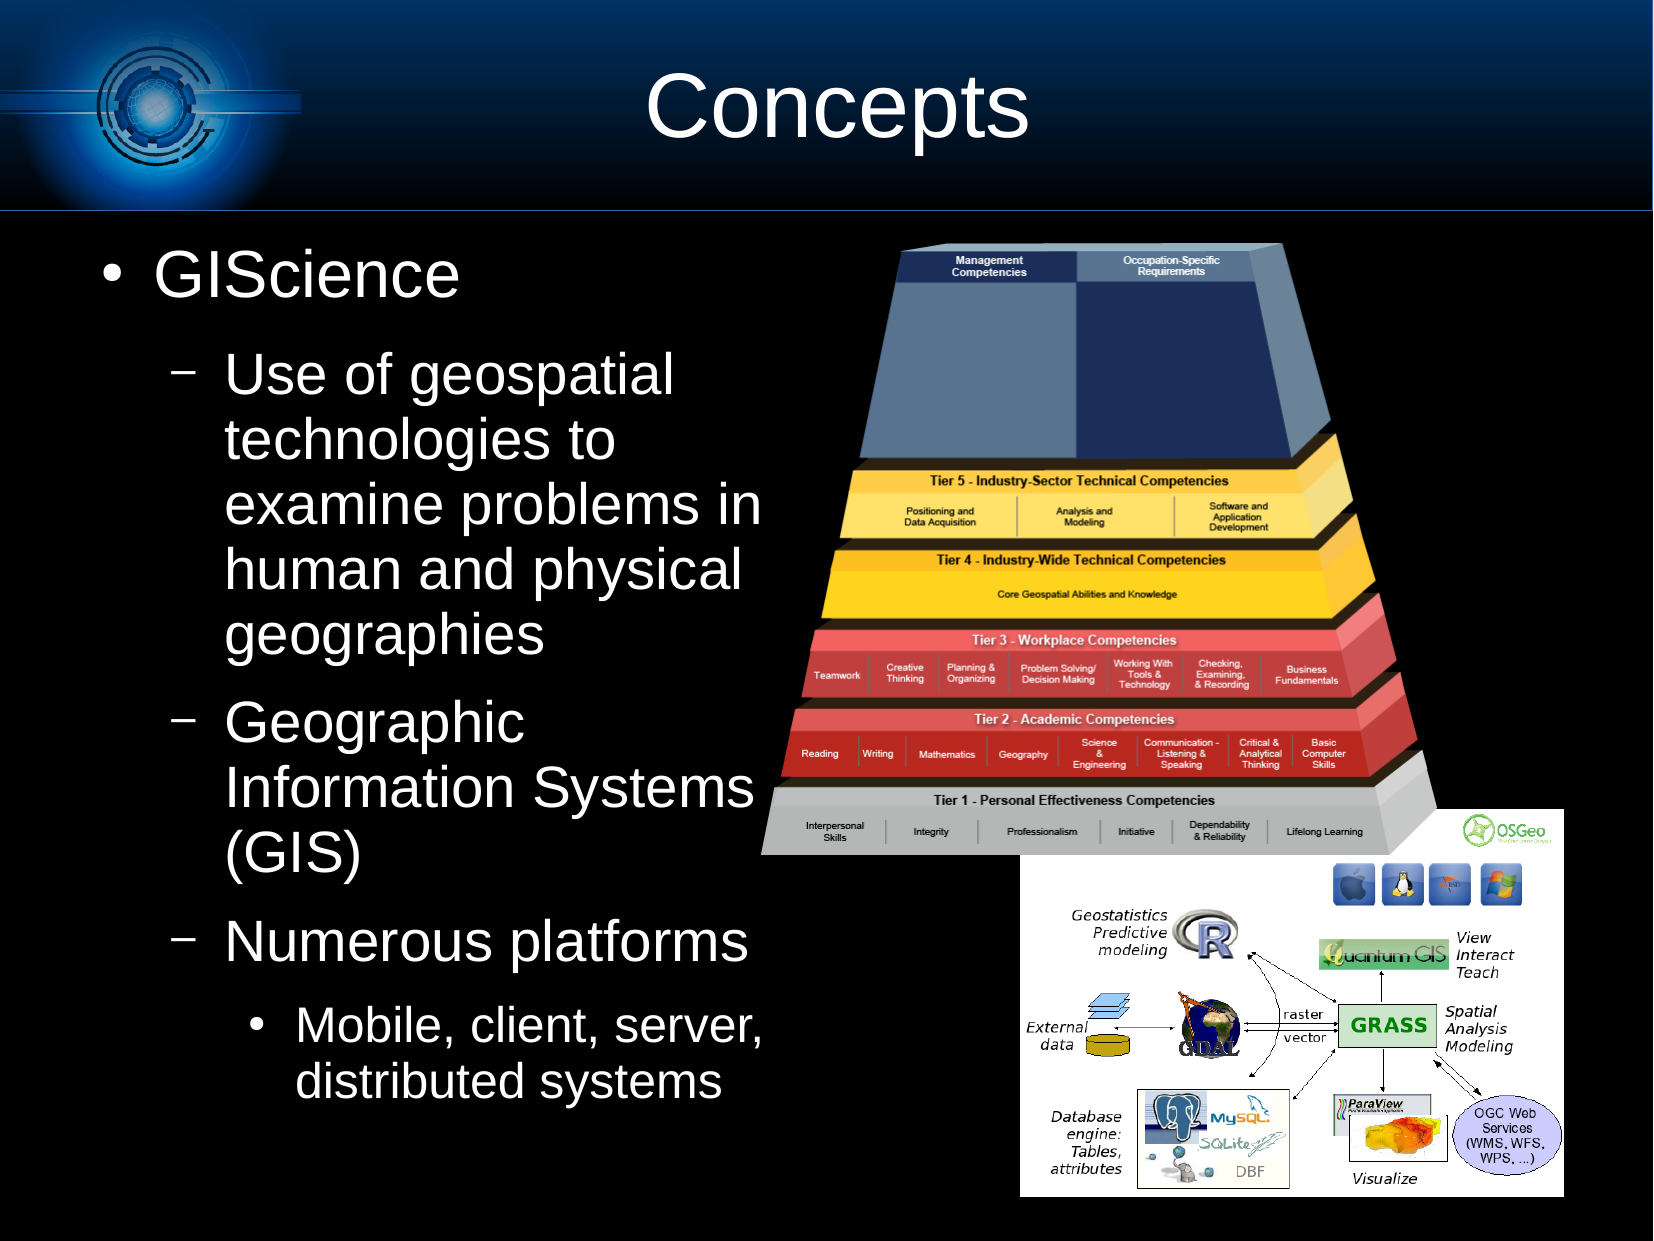

# Concepts
GIScience
Use of geospatial technologies to examine problems in human and physical geographies
Geographic Information Systems (GIS)
Numerous platforms
Mobile, client, server, distributed systems